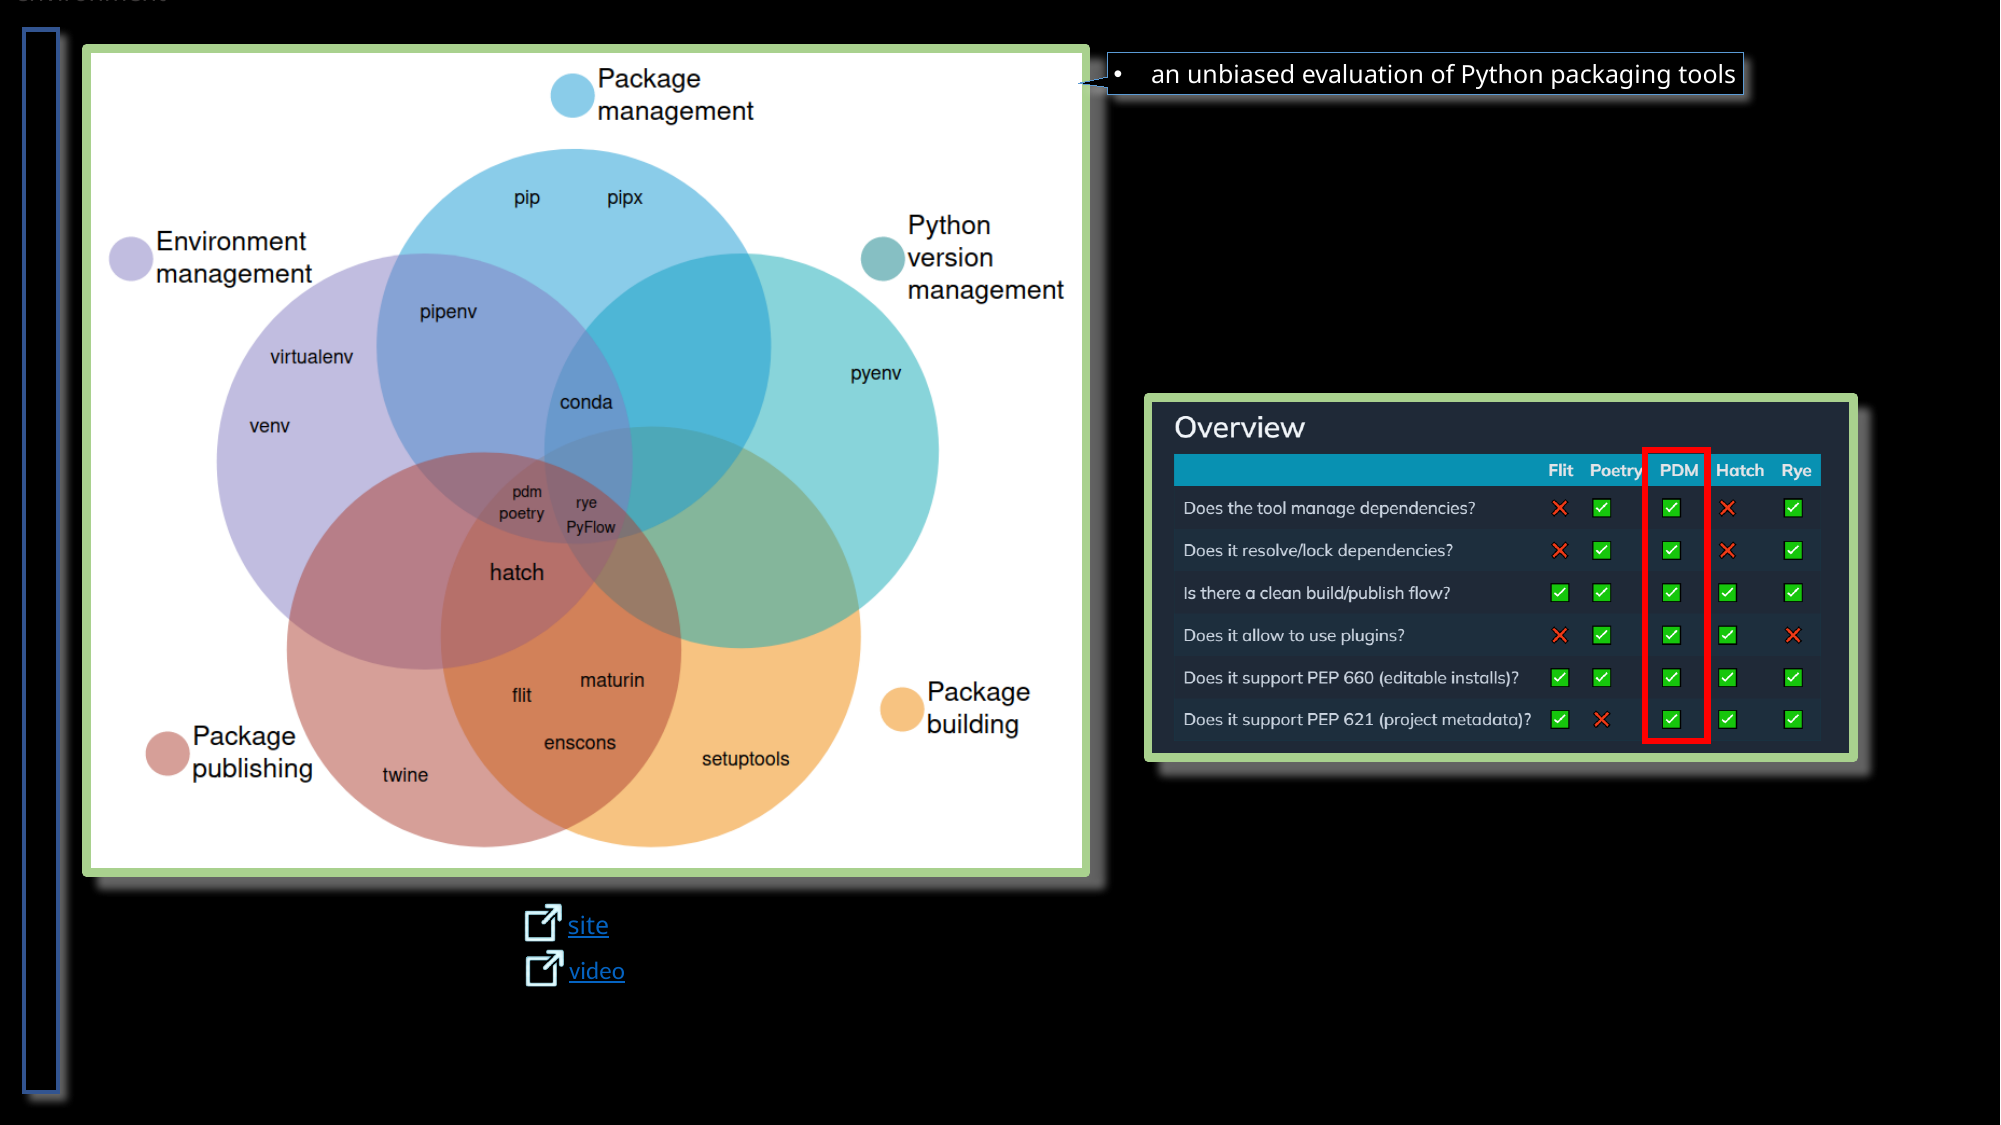

# 4. environment
an unbiased evaluation of Python packaging tools
site
video